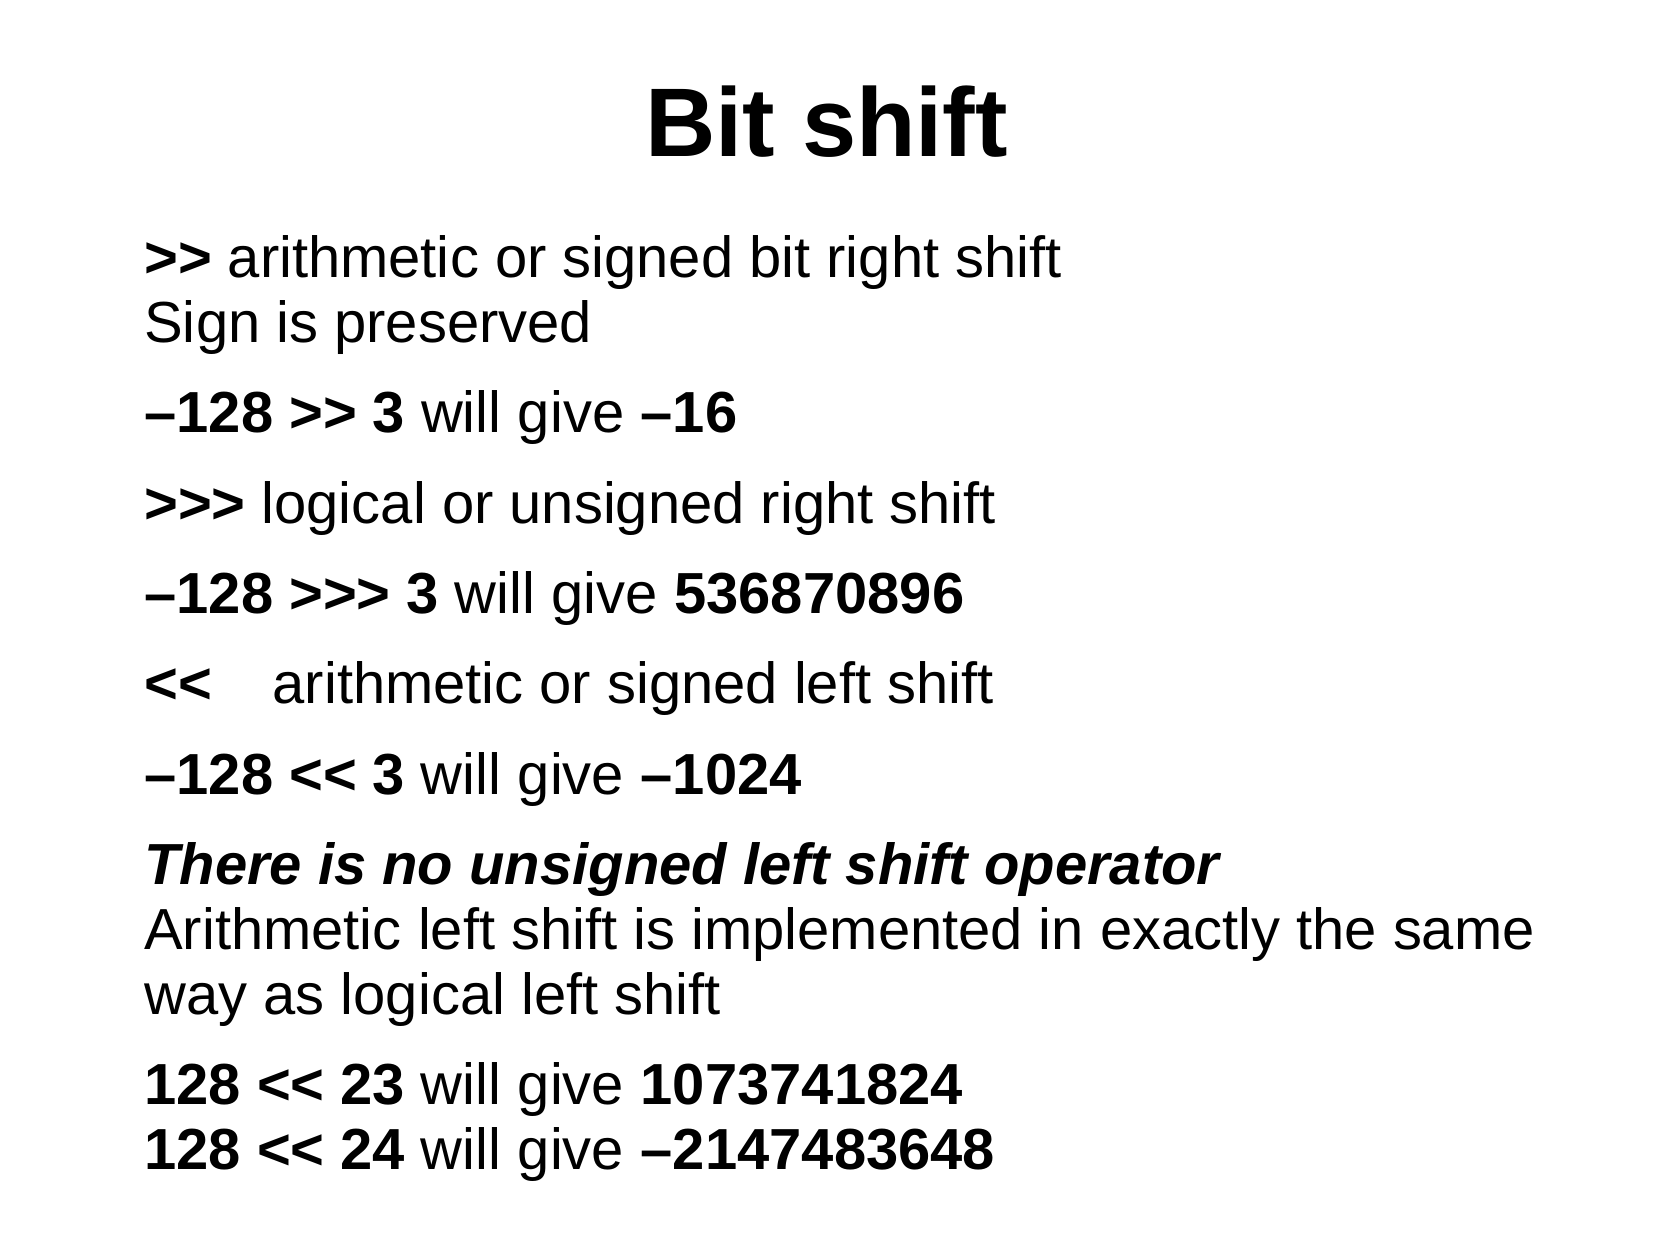

# Bit shift
>> arithmetic or signed bit right shift
Sign is preserved
–128 >> 3 will give –16
>>> logical or unsigned right shift
–128 >>> 3 will give 536870896
<<	arithmetic or signed left shift
–128 << 3 will give –1024
There is no unsigned left shift operator
Arithmetic left shift is implemented in exactly the same way as logical left shift
128 << 23 will give 1073741824
128 << 24 will give –2147483648